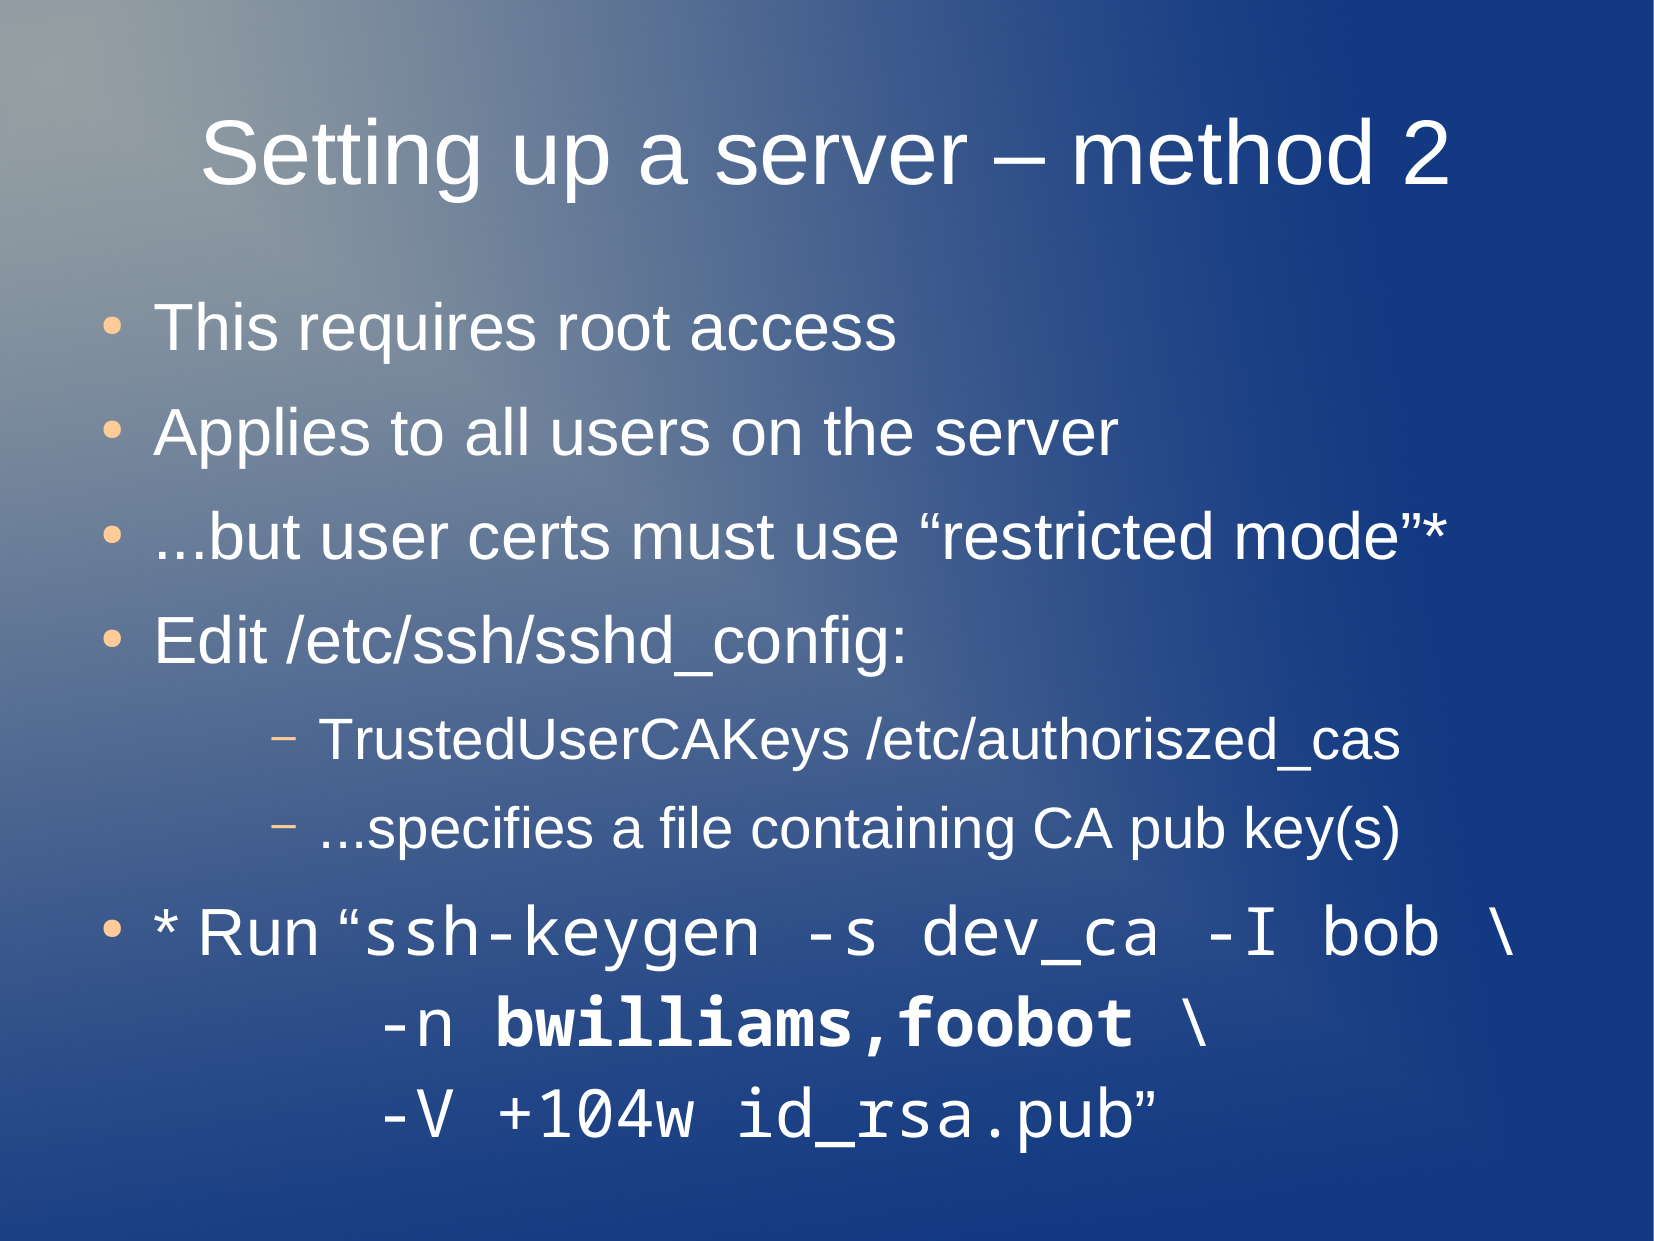

# Setting up a server – method 2
This requires root access
Applies to all users on the server
...but user certs must use “restricted mode”*
Edit /etc/ssh/sshd_config:
TrustedUserCAKeys /etc/authoriszed_cas
...specifies a file containing CA pub key(s)
* Run “ssh-keygen -s dev_ca -I bob \
			-n bwilliams,foobot \
			-V +104w id_rsa.pub”